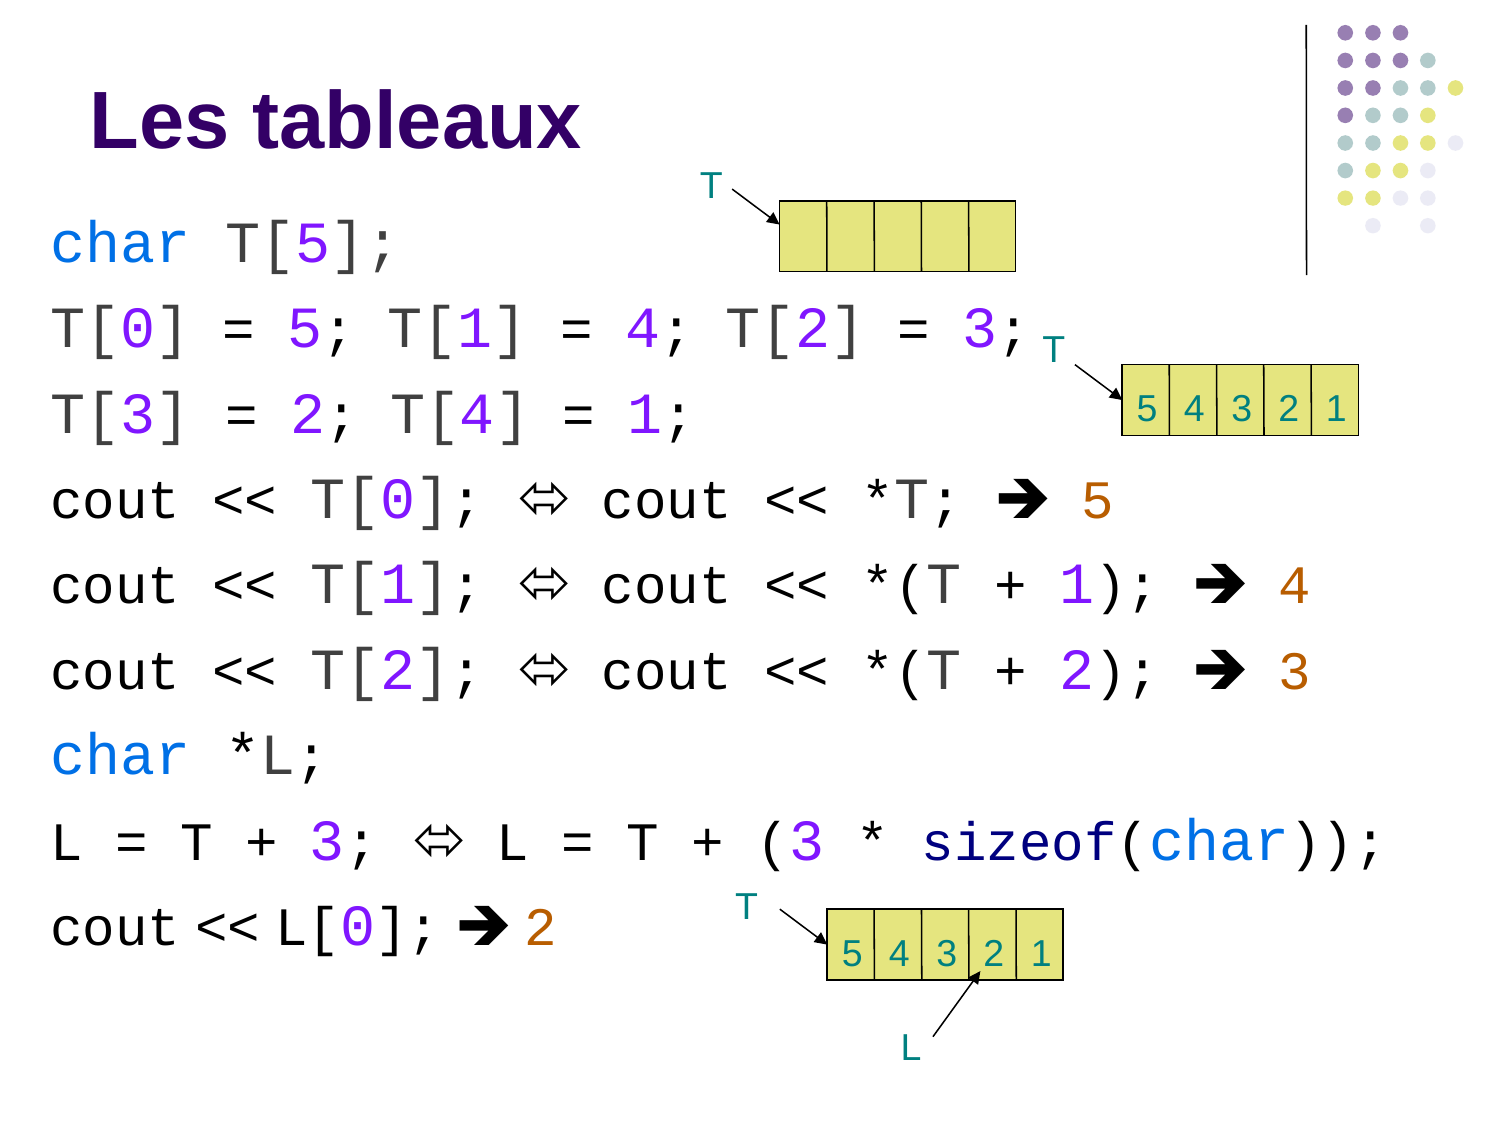

# Les tableaux
T
char T[5];
T[0] = 5; T[1] = 4; T[2] = 3;
T[3] = 2; T[4] = 1;
cout << T[0];  cout << *T;  5
cout << T[1];  cout << *(T + 1);  4
cout << T[2];  cout << *(T + 2);  3
char *L;
L = T + 3;  L = T + (3 * sizeof(char));
cout << L[0];  2
T
5
4
3
2
1
T
5
4
3
2
1
L